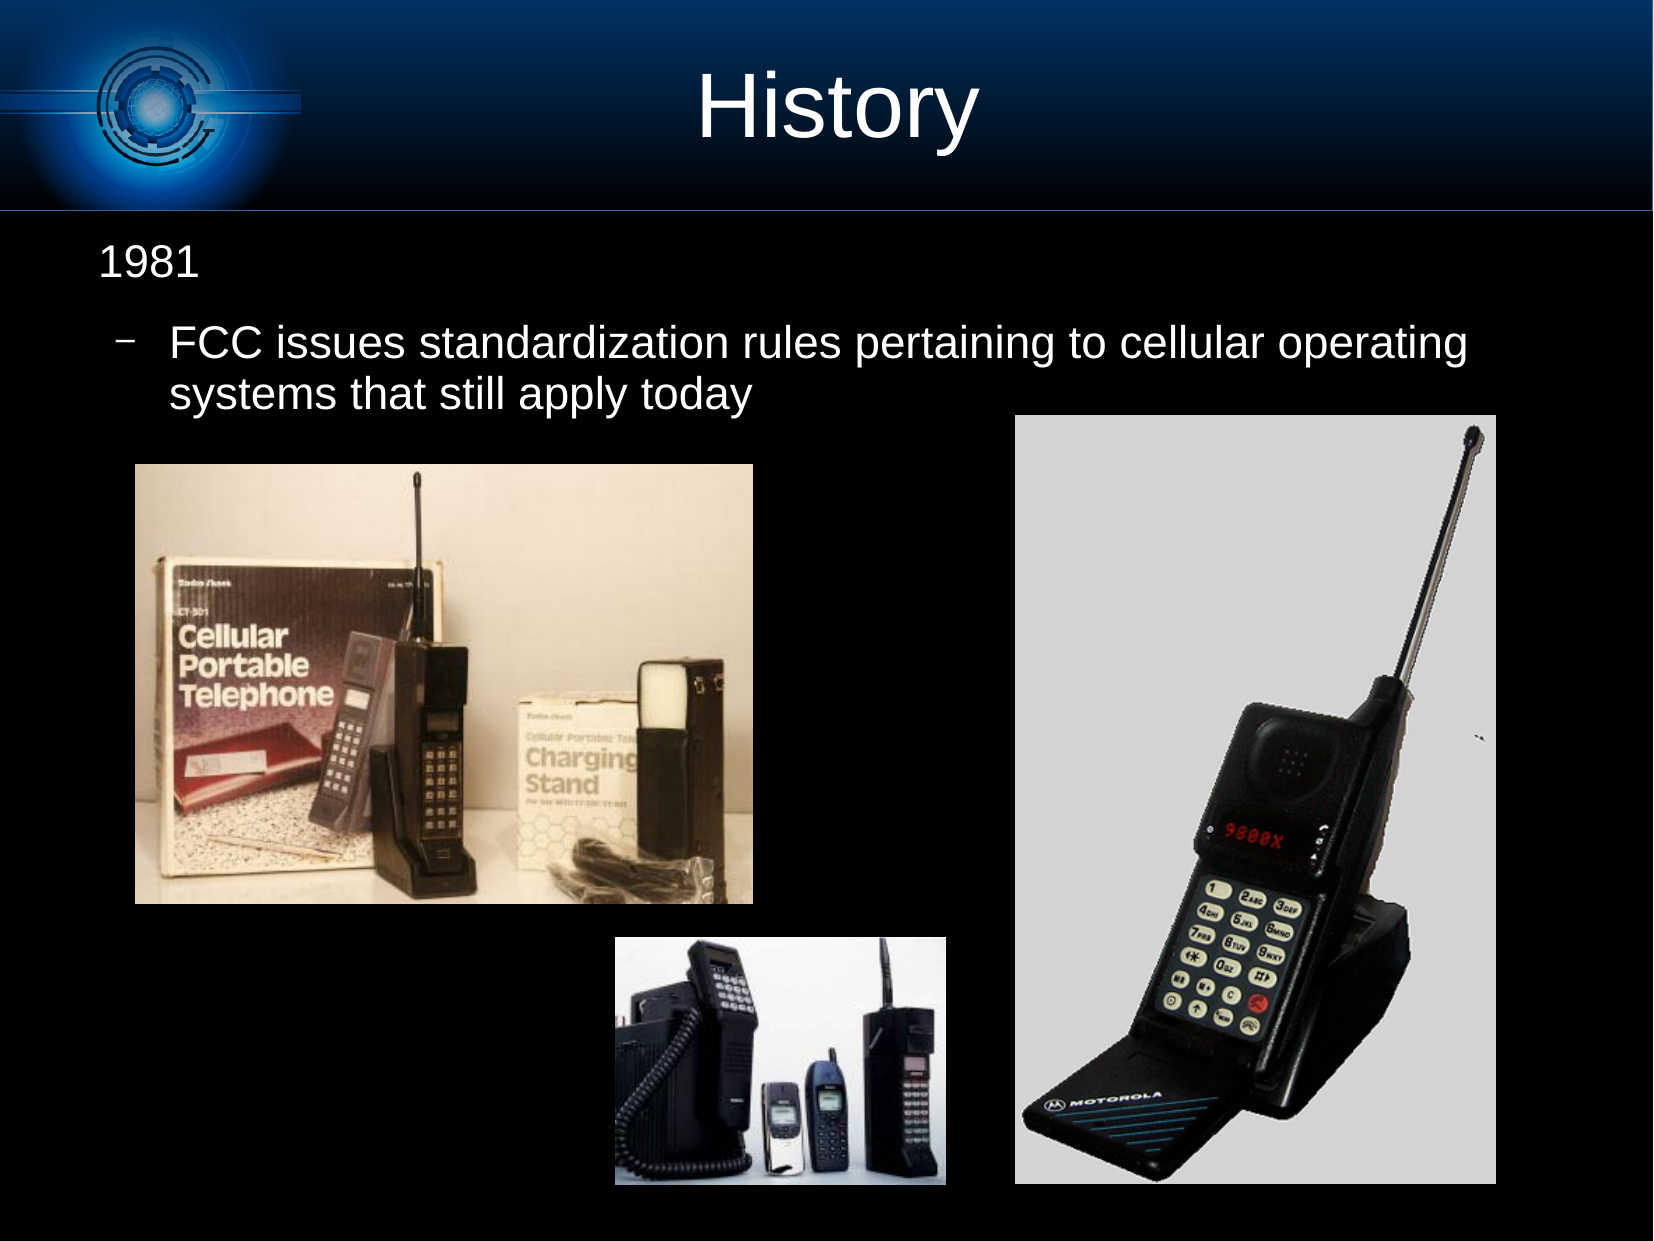

# History
1981
FCC issues standardization rules pertaining to cellular operating systems that still apply today